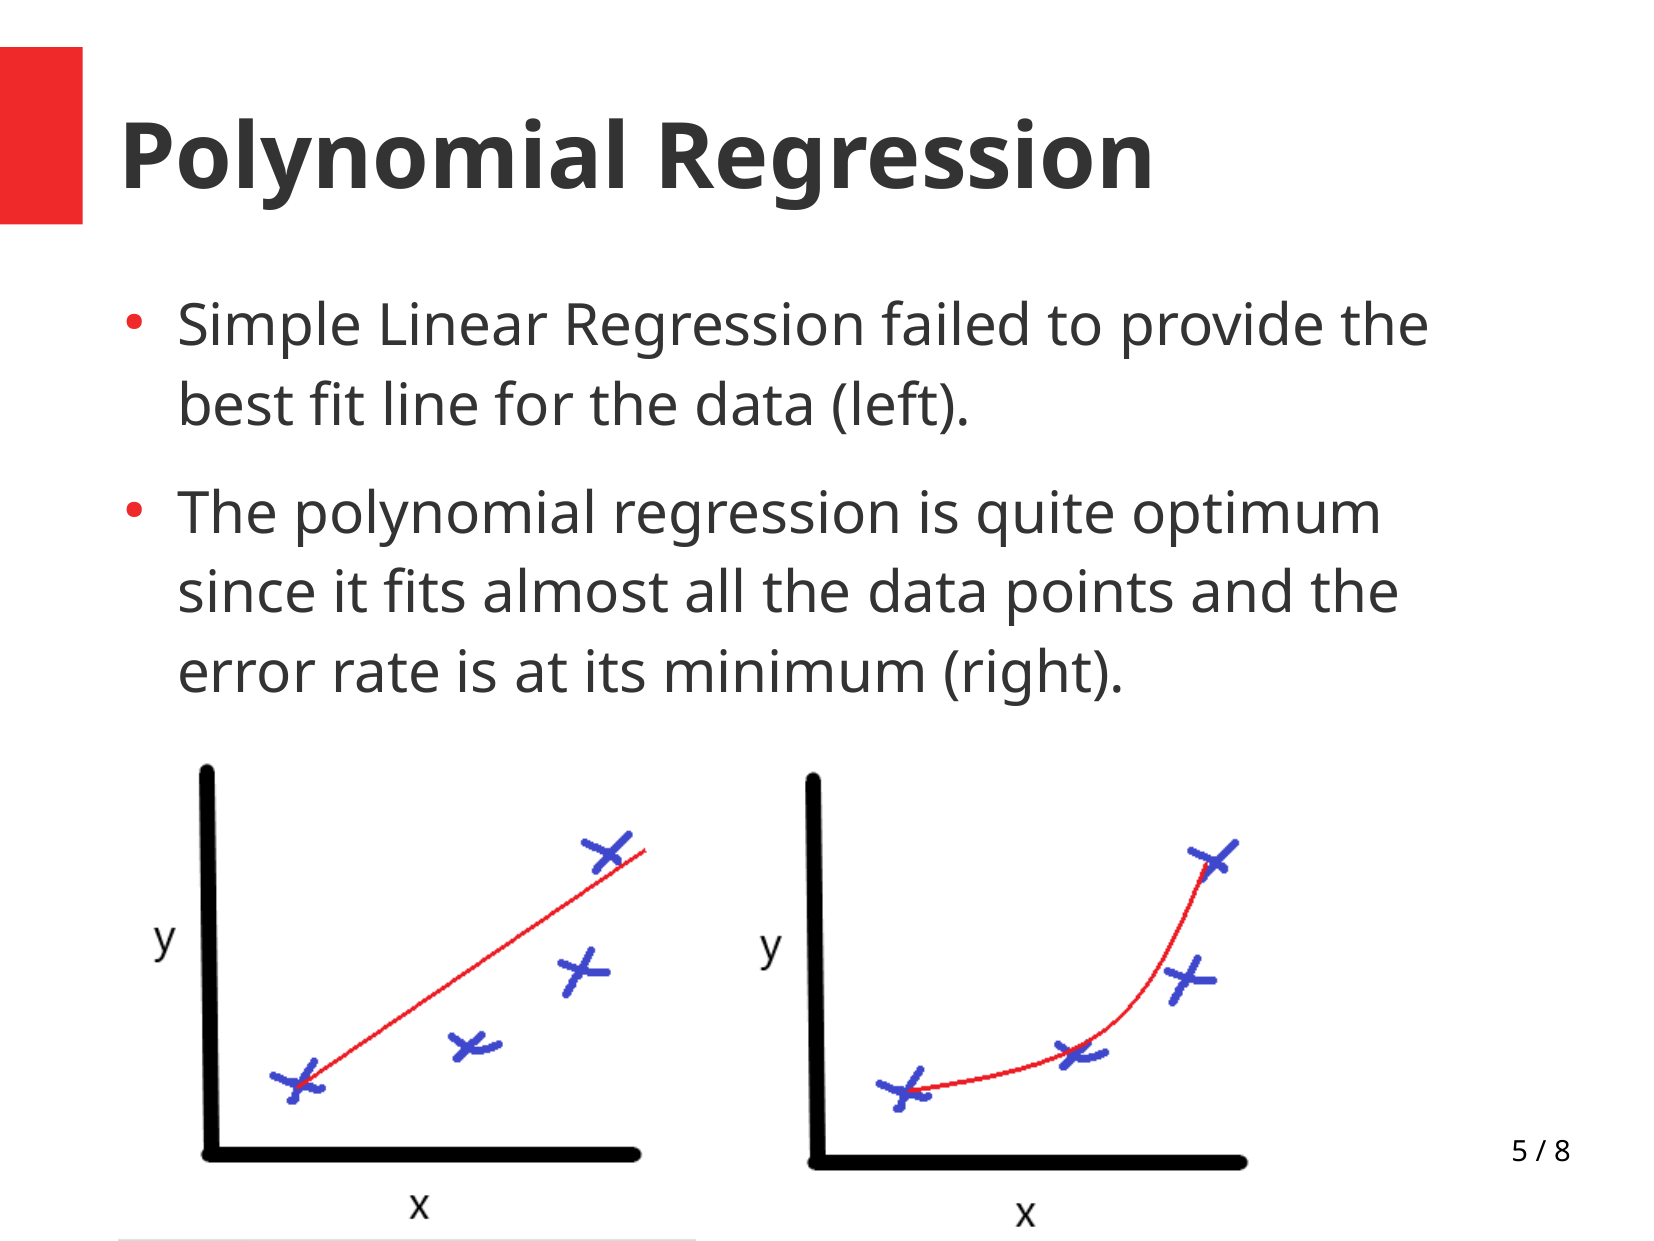

# Polynomial Regression
Simple Linear Regression failed to provide the best fit line for the data (left).
The polynomial regression is quite optimum since it fits almost all the data points and the error rate is at its minimum (right).
5